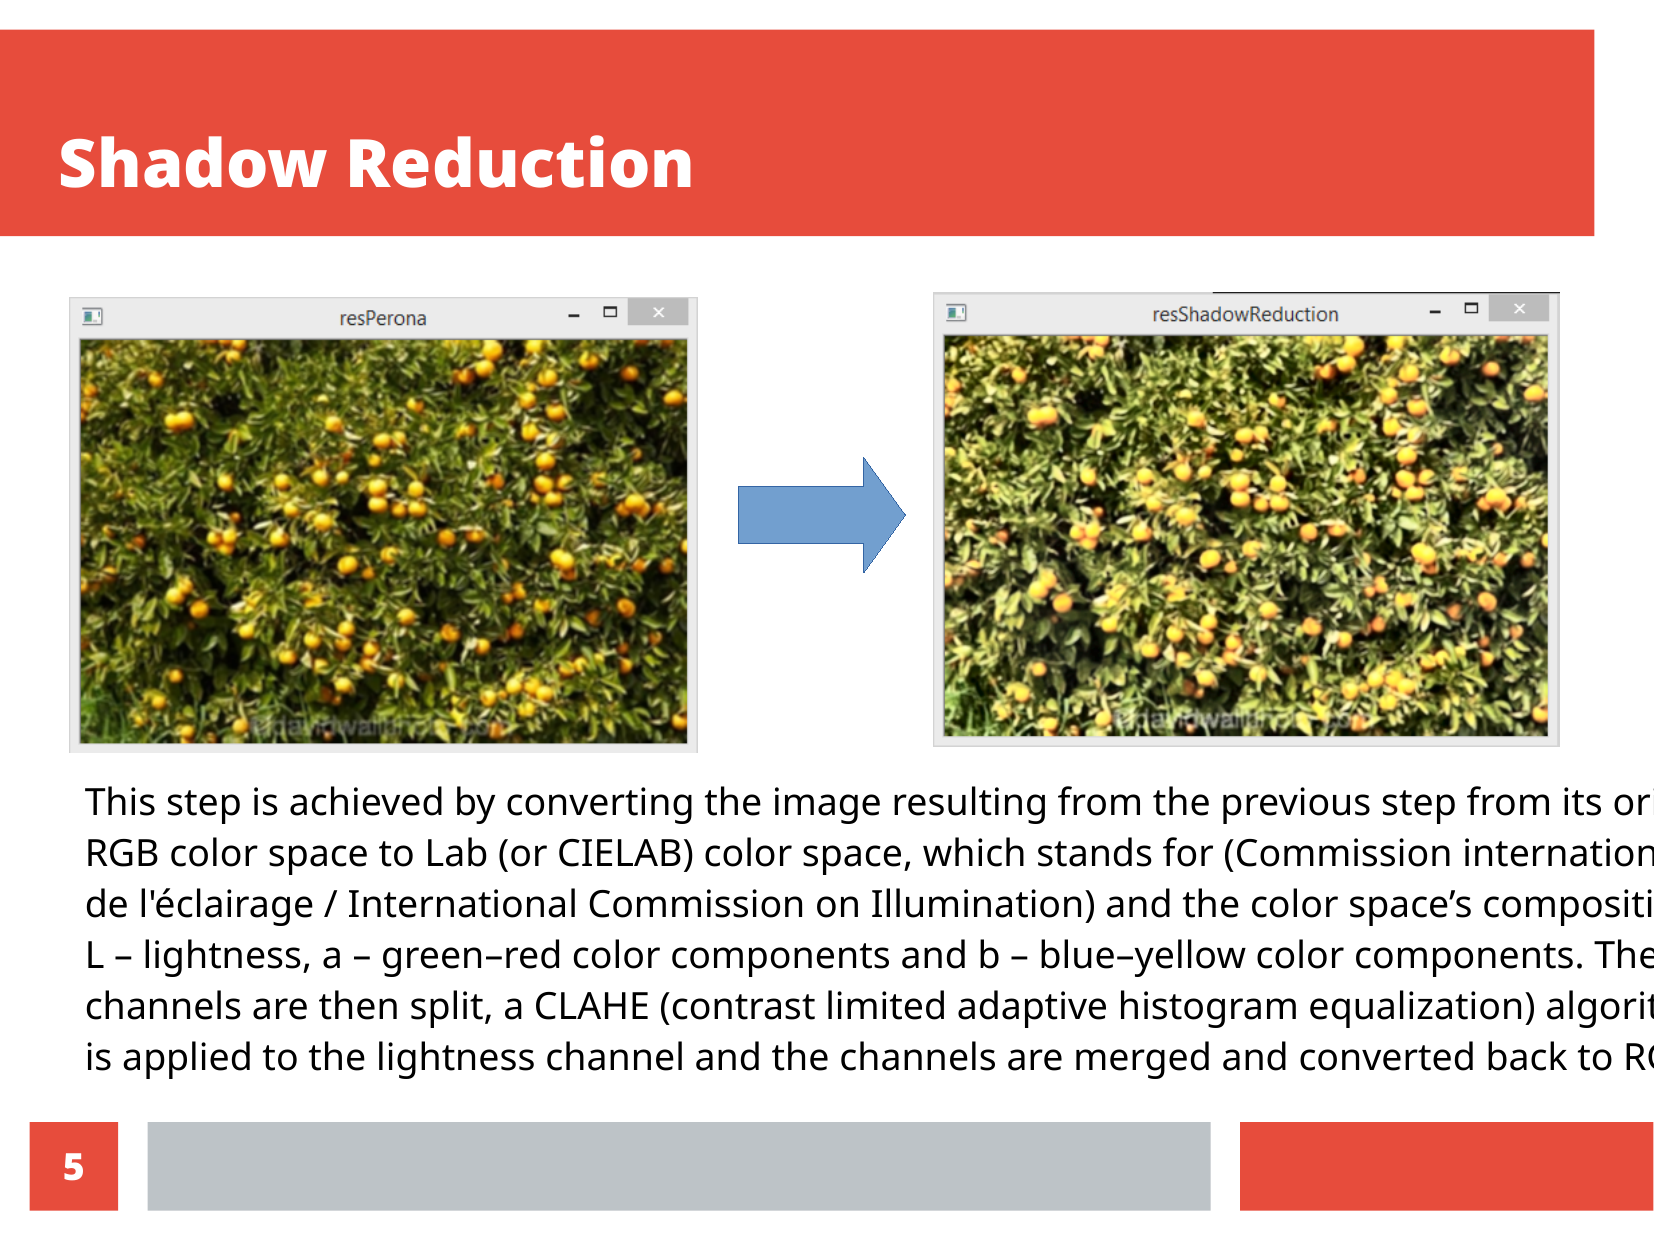

# Shadow Reduction
This step is achieved by converting the image resulting from the previous step from its original
RGB color space to Lab (or CIELAB) color space, which stands for (Commission internationale
de l'éclairage / International Commission on Illumination) and the color space’s composition:
L – lightness, a – green–red color components and b – blue–yellow color components. The Lab
channels are then split, a CLAHE (contrast limited adaptive histogram equalization) algorithm
is applied to the lightness channel and the channels are merged and converted back to RGB.
5